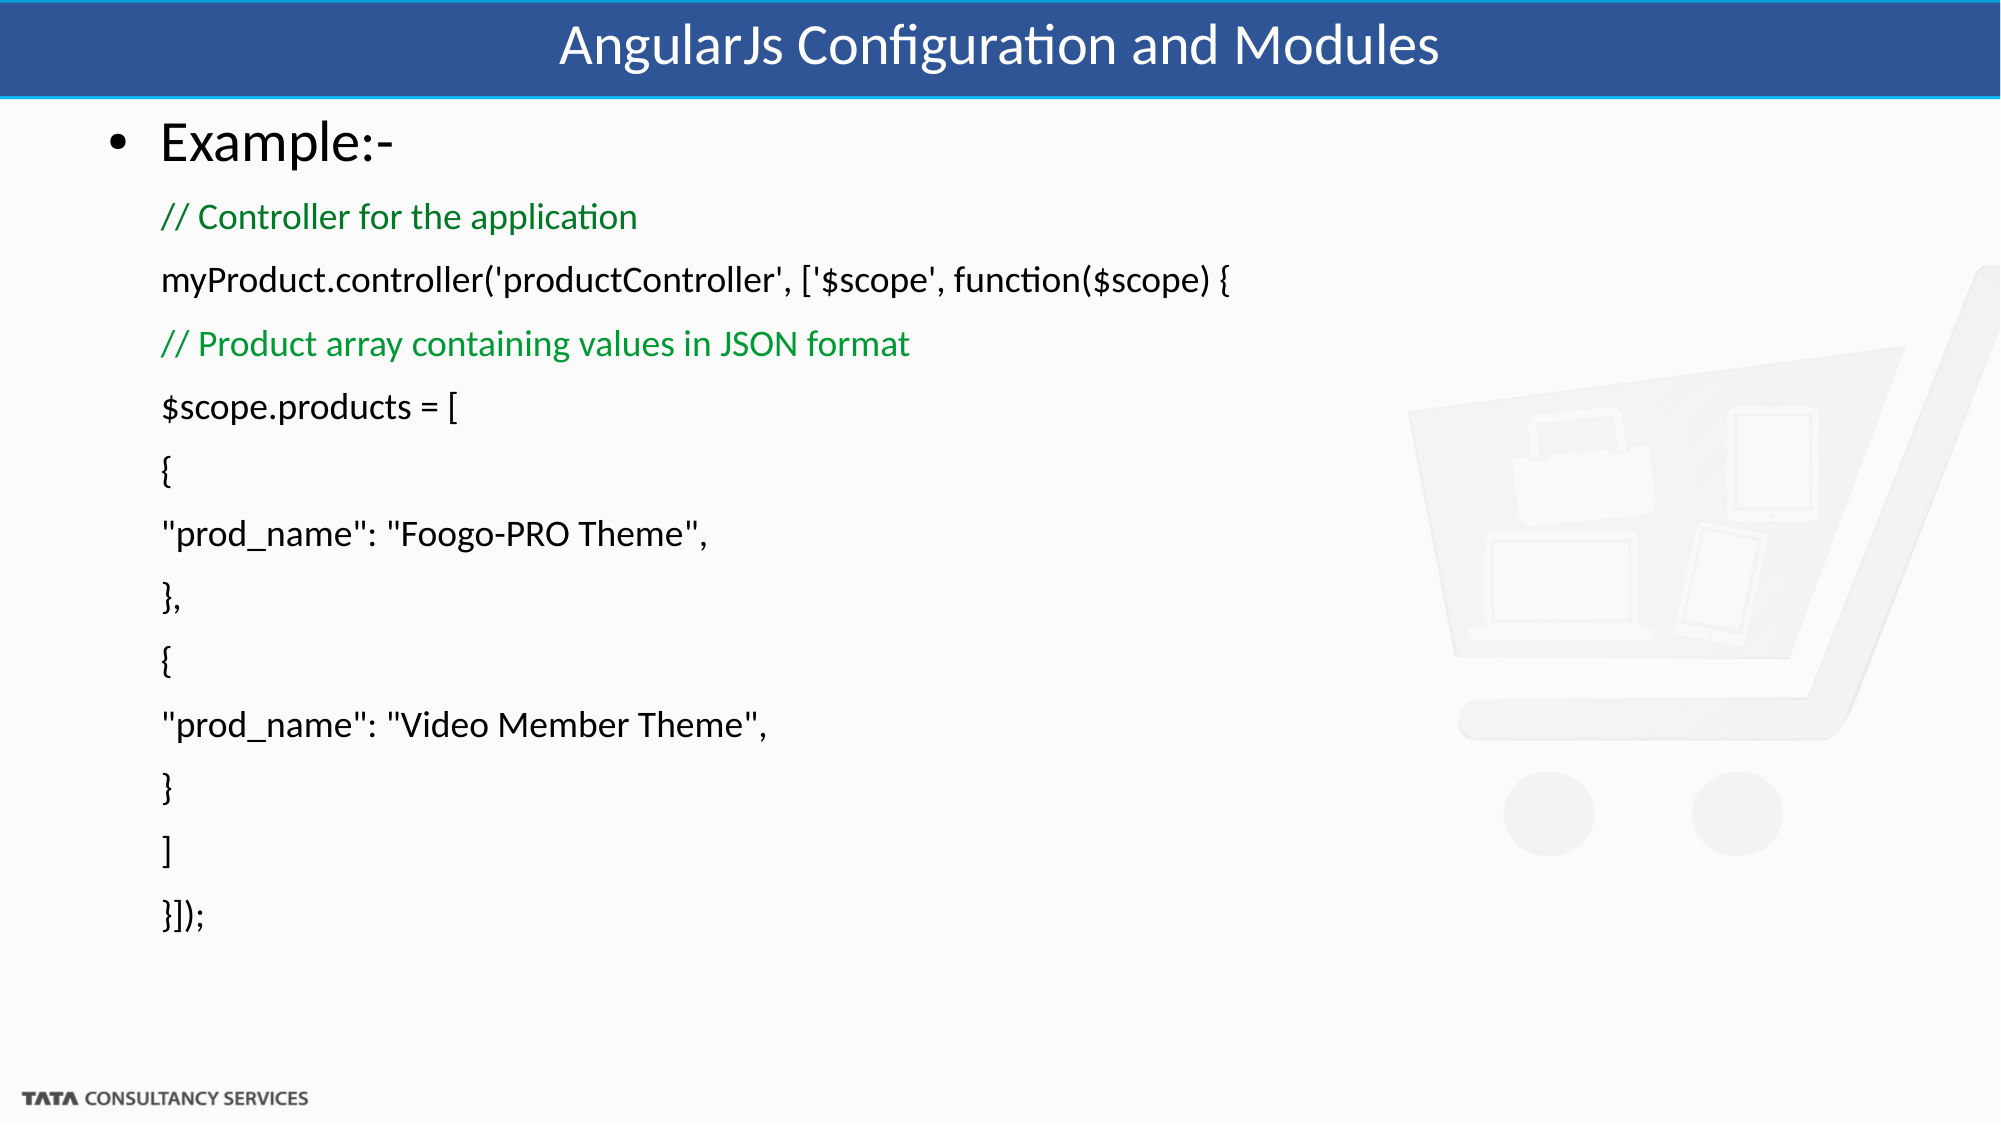

# AngularJs Configuration and Modules
Example:-
// Controller for the application
myProduct.controller('productController', ['$scope', function($scope) {
// Product array containing values in JSON format
$scope.products = [
{
"prod_name": "Foogo-PRO Theme",
},
{
"prod_name": "Video Member Theme",
}
]
}]);